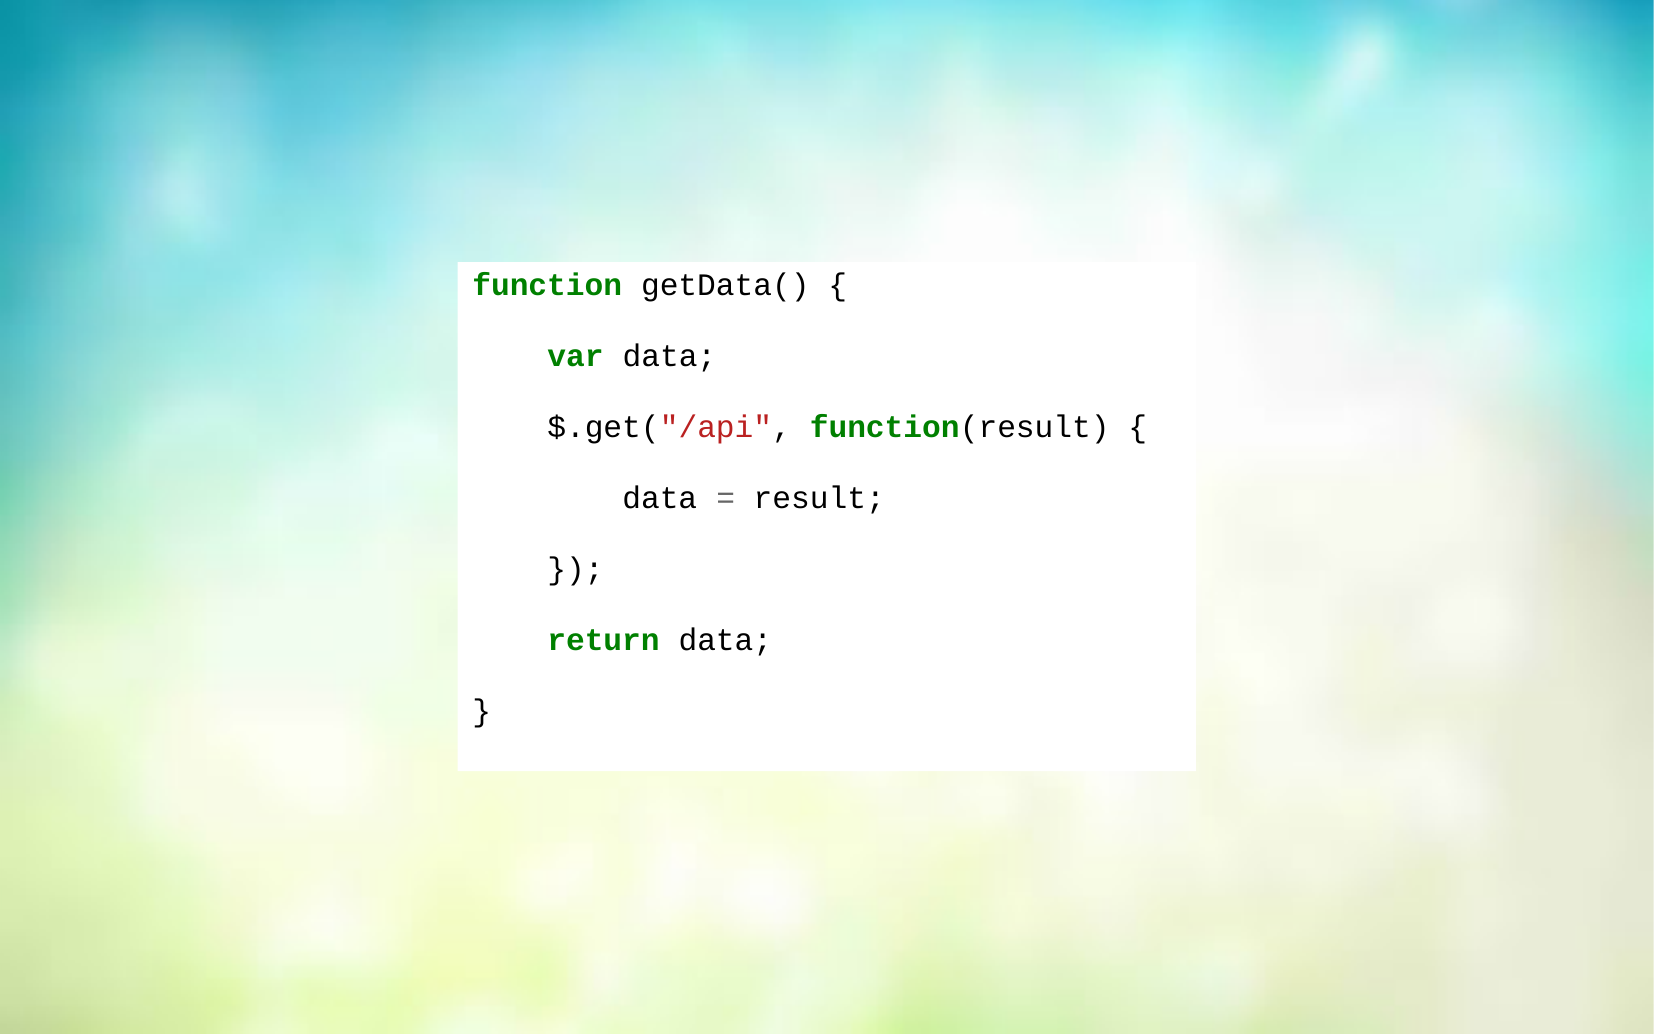

function getData() {
 var data;
 $.get("/api", function(result) {
 data = result;
 });
 return data;
}